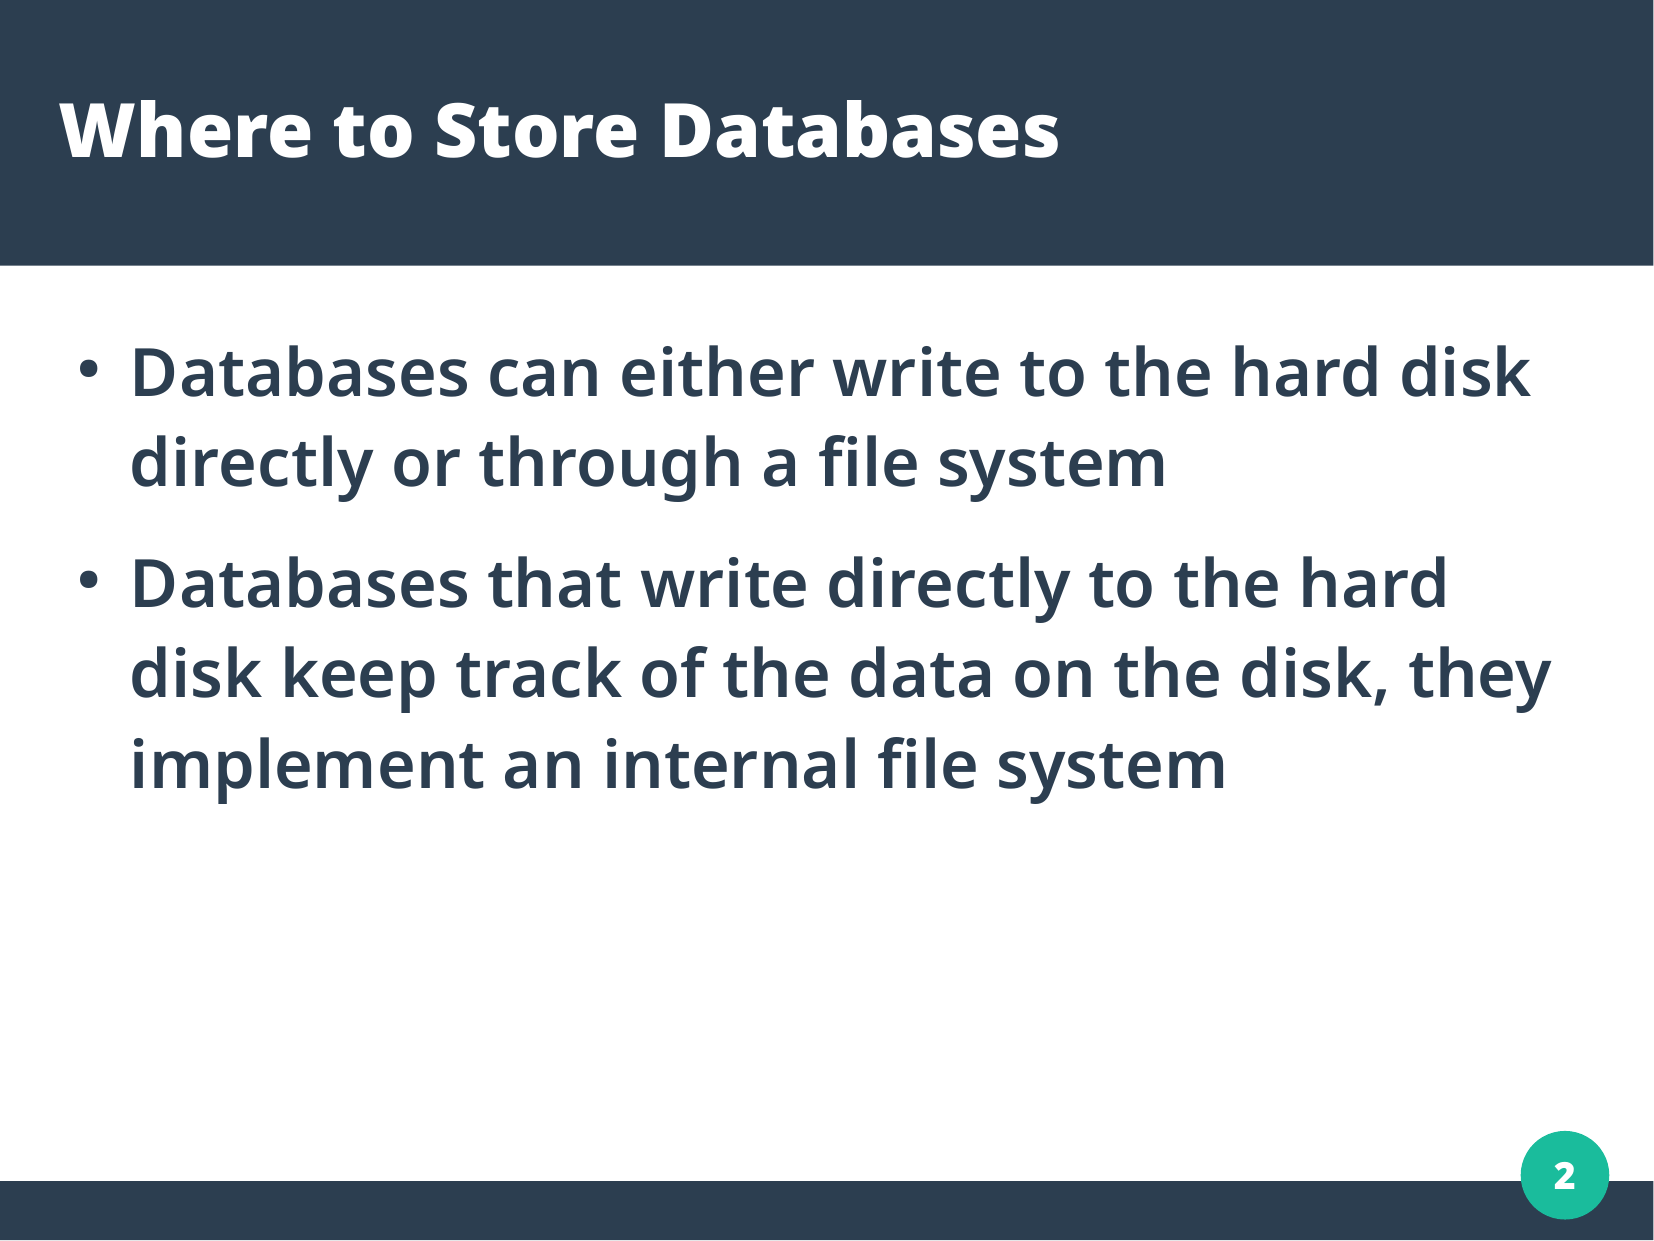

# Where to Store Databases
Databases can either write to the hard disk directly or through a file system
Databases that write directly to the hard disk keep track of the data on the disk, they implement an internal file system
2